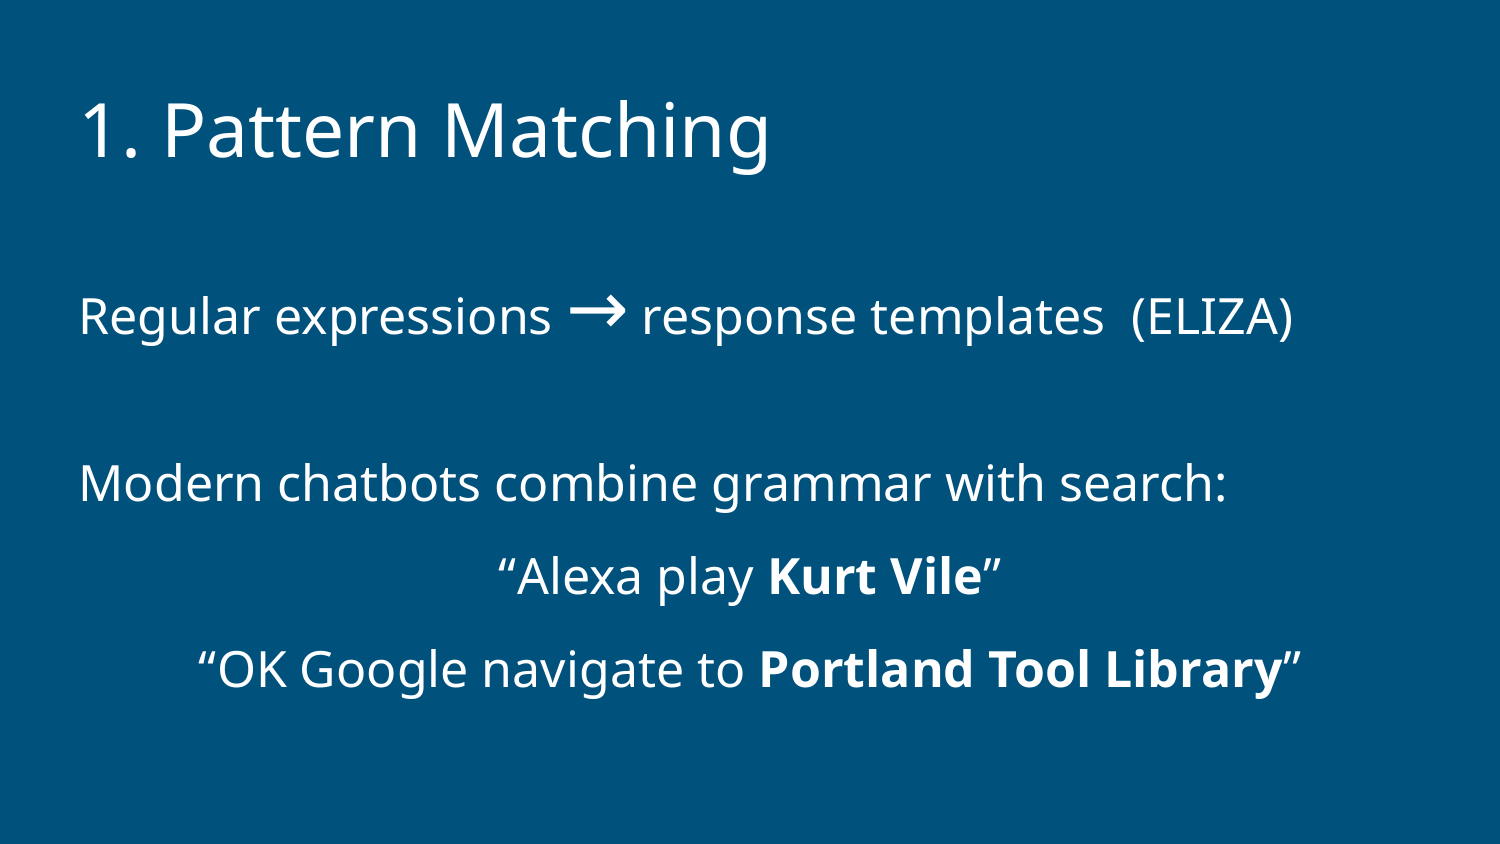

# 1. Pattern Matching
Regular expressions → response templates (ELIZA)
Modern chatbots combine grammar with search:
“Alexa play Kurt Vile”
“OK Google navigate to Portland Tool Library”